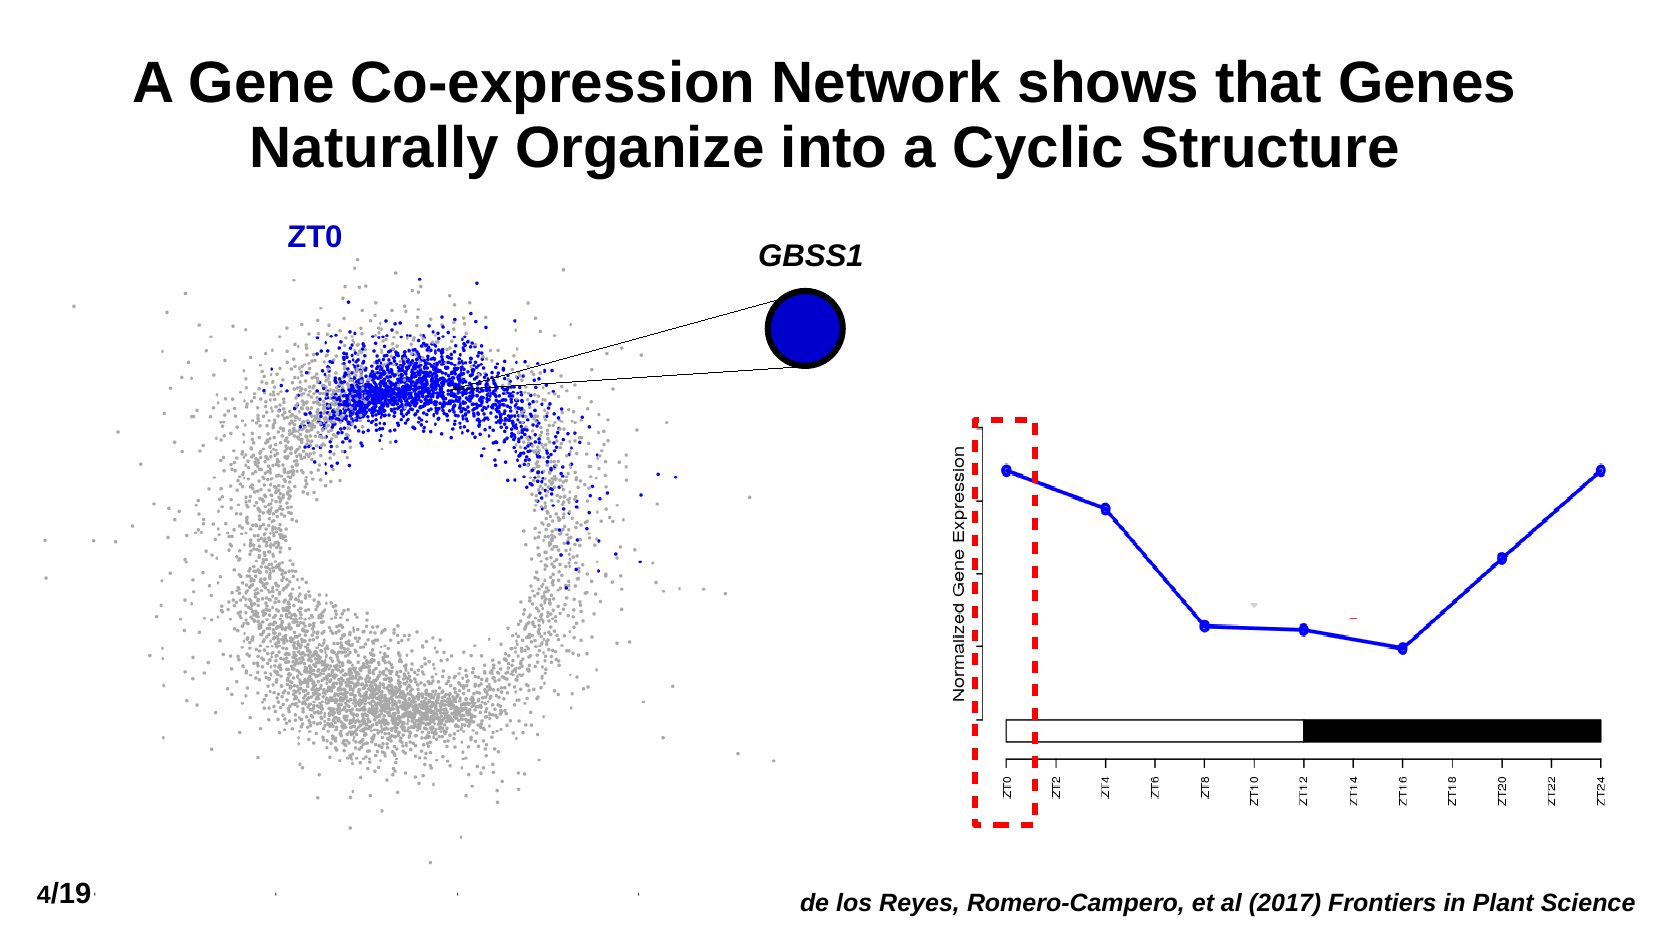

# A Gene Co-expression Network shows that Genes Naturally Organize into a Cyclic Structure
ZT0
GBSS1
 4/19
de los Reyes, Romero-Campero, et al (2017) Frontiers in Plant Science